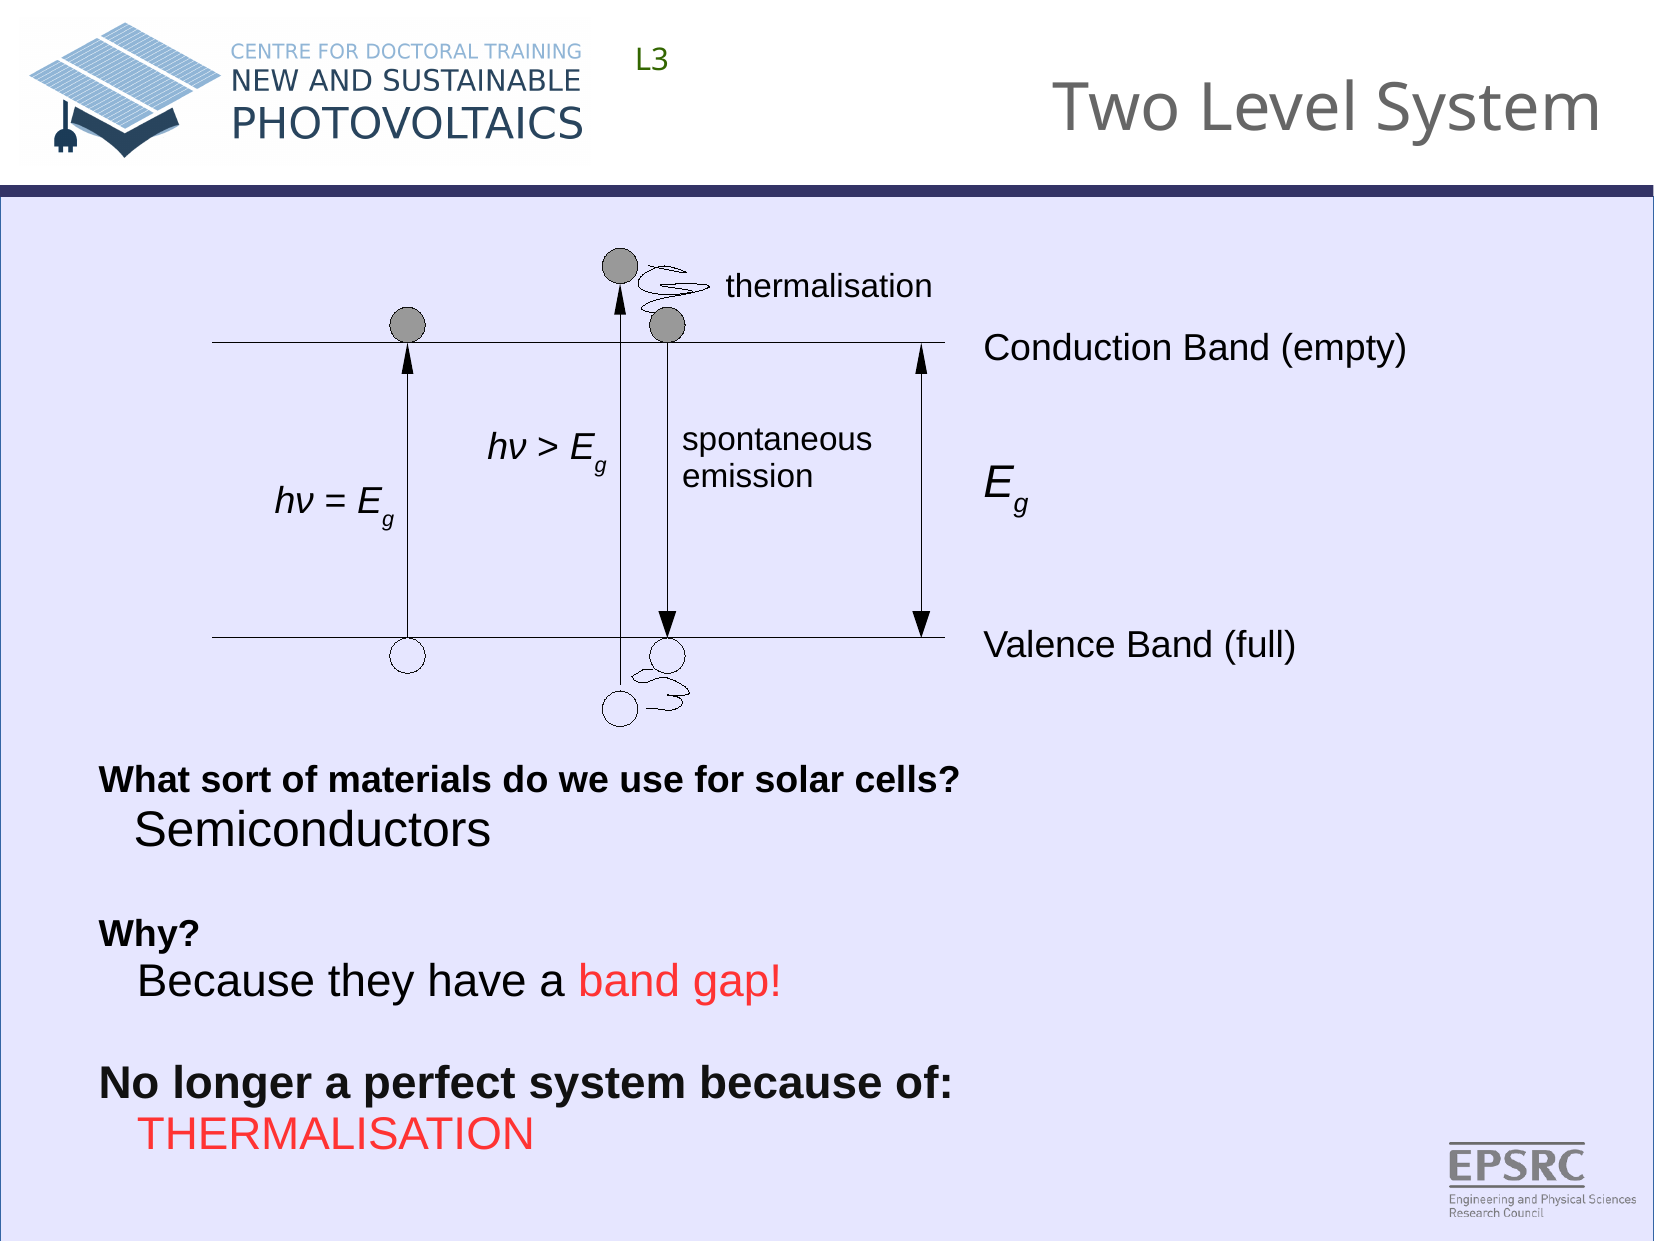

L3
Two Level System
thermalisation
Conduction Band (empty)
spontaneous emission
hν > Eg
Eg
hν = Eg
Valence Band (full)
What sort of materials do we use for solar cells?
 Semiconductors
Why?
 Because they have a band gap!
No longer a perfect system because of:
 THERMALISATION